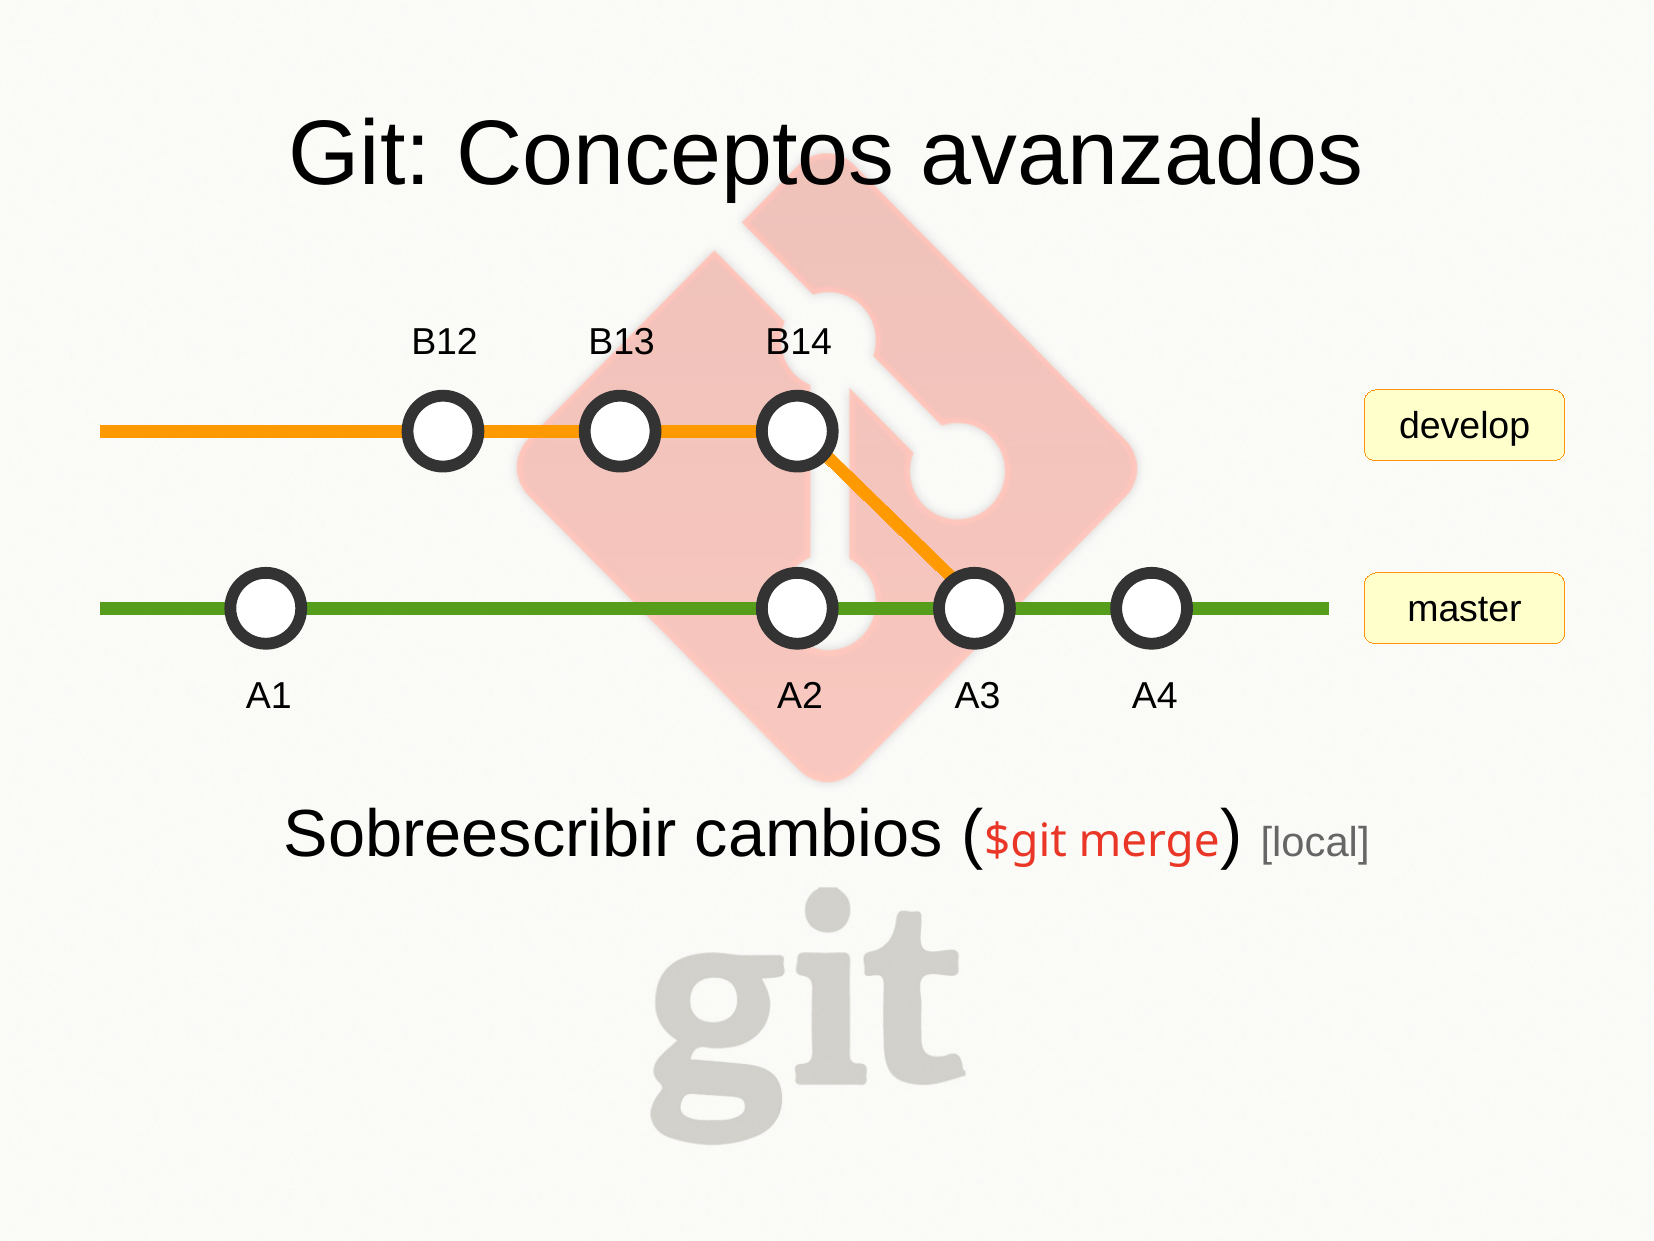

# Git: Conceptos avanzados
B12
B13
B14
develop
Sobreescribir cambios ($git merge) [local]
master
A1
A2
A3
A4